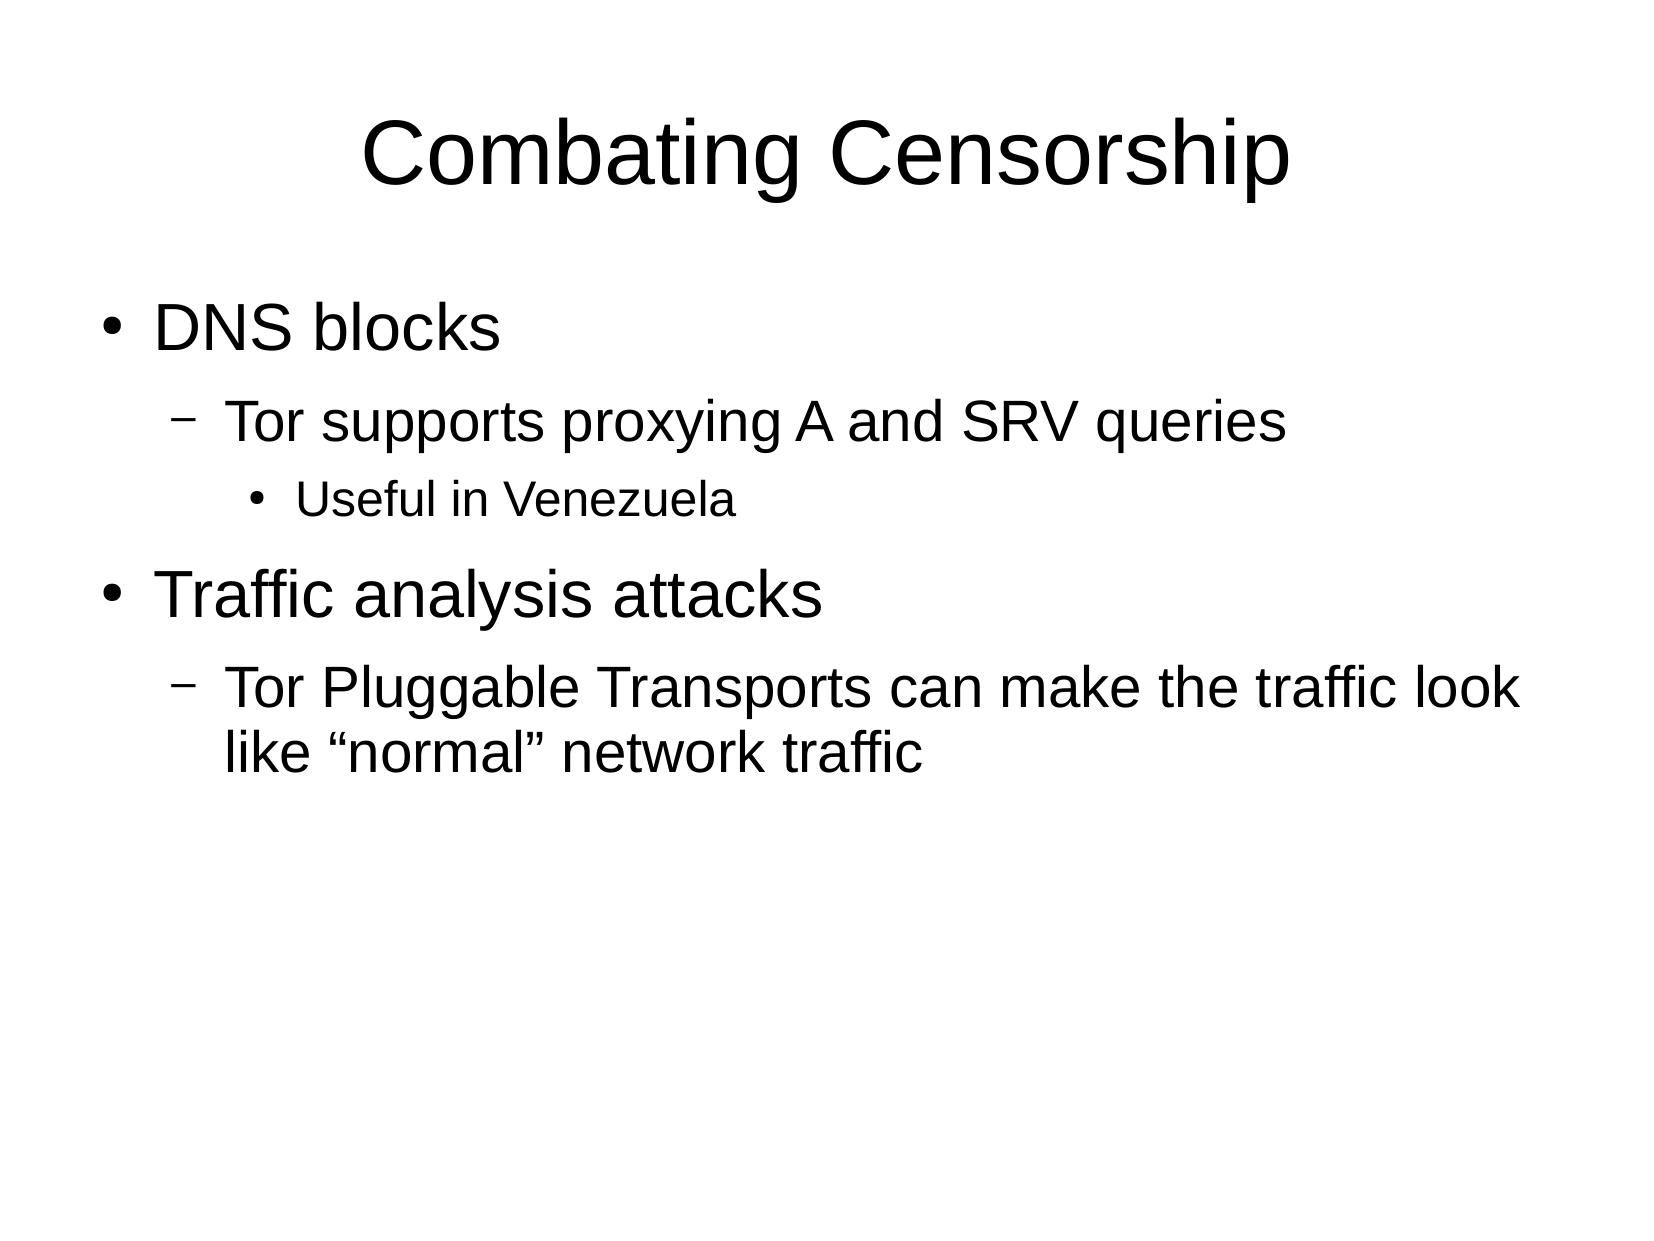

# Combating Censorship
DNS blocks
Tor supports proxying A and SRV queries
Useful in Venezuela
Traffic analysis attacks
Tor Pluggable Transports can make the traffic look like “normal” network traffic